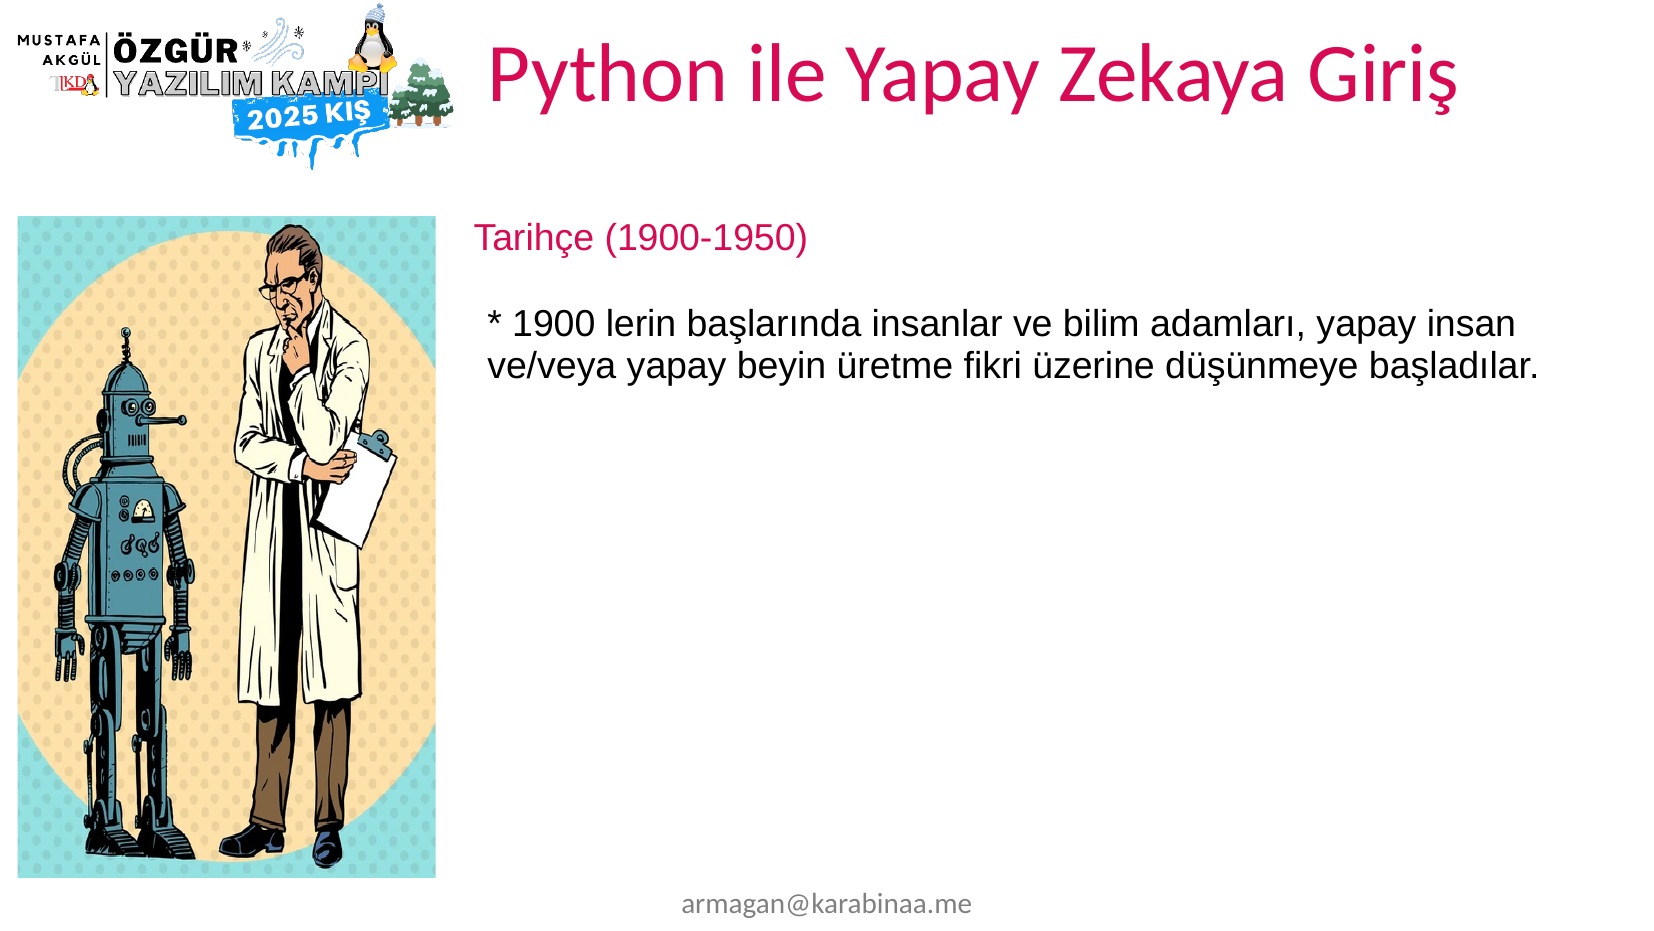

Python ile Yapay Zekaya Giriş
Tarihçe (1900-1950)
* 1900 lerin başlarında insanlar ve bilim adamları, yapay insan ve/veya yapay beyin üretme fikri üzerine düşünmeye başladılar.
armagan@karabinaa.me